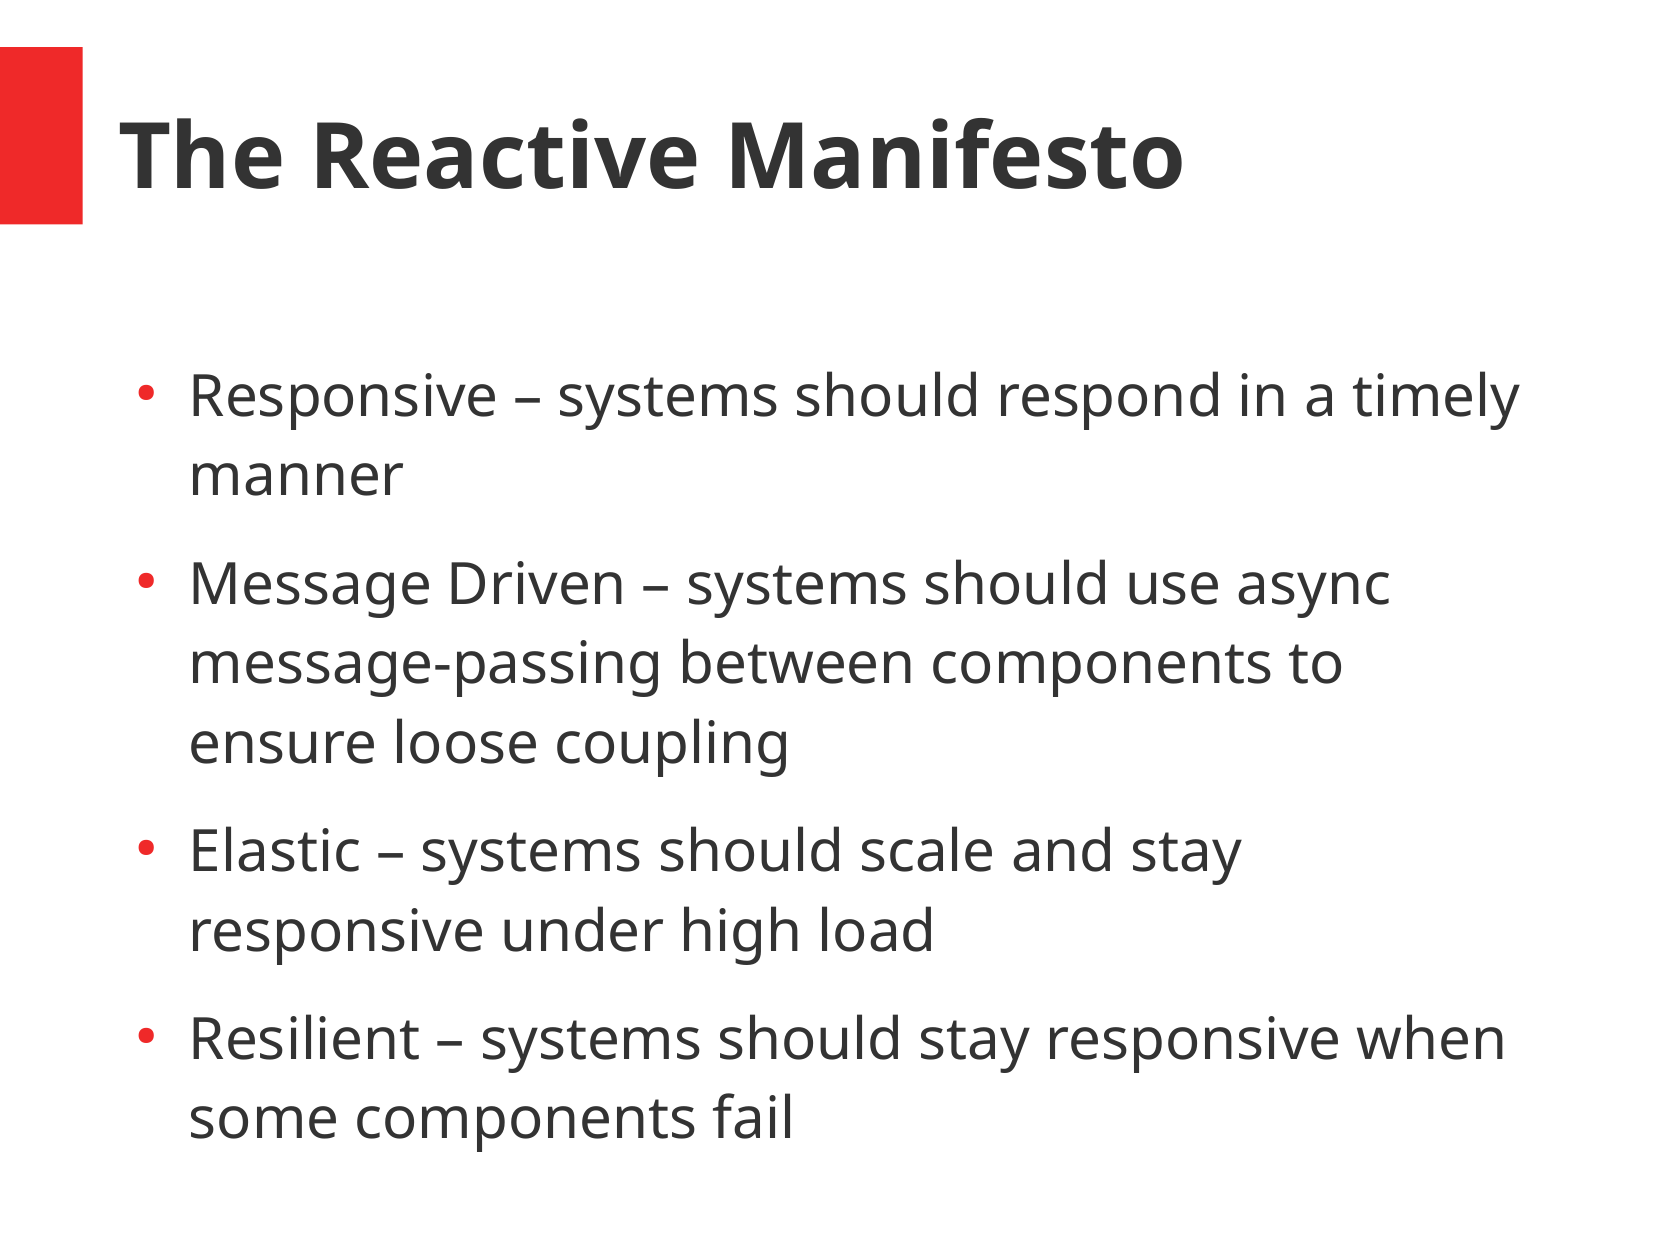

# The Reactive Manifesto
Responsive – systems should respond in a timely manner
Message Driven – systems should use async message-passing between components to ensure loose coupling
Elastic – systems should scale and stay responsive under high load
Resilient – systems should stay responsive when some components fail